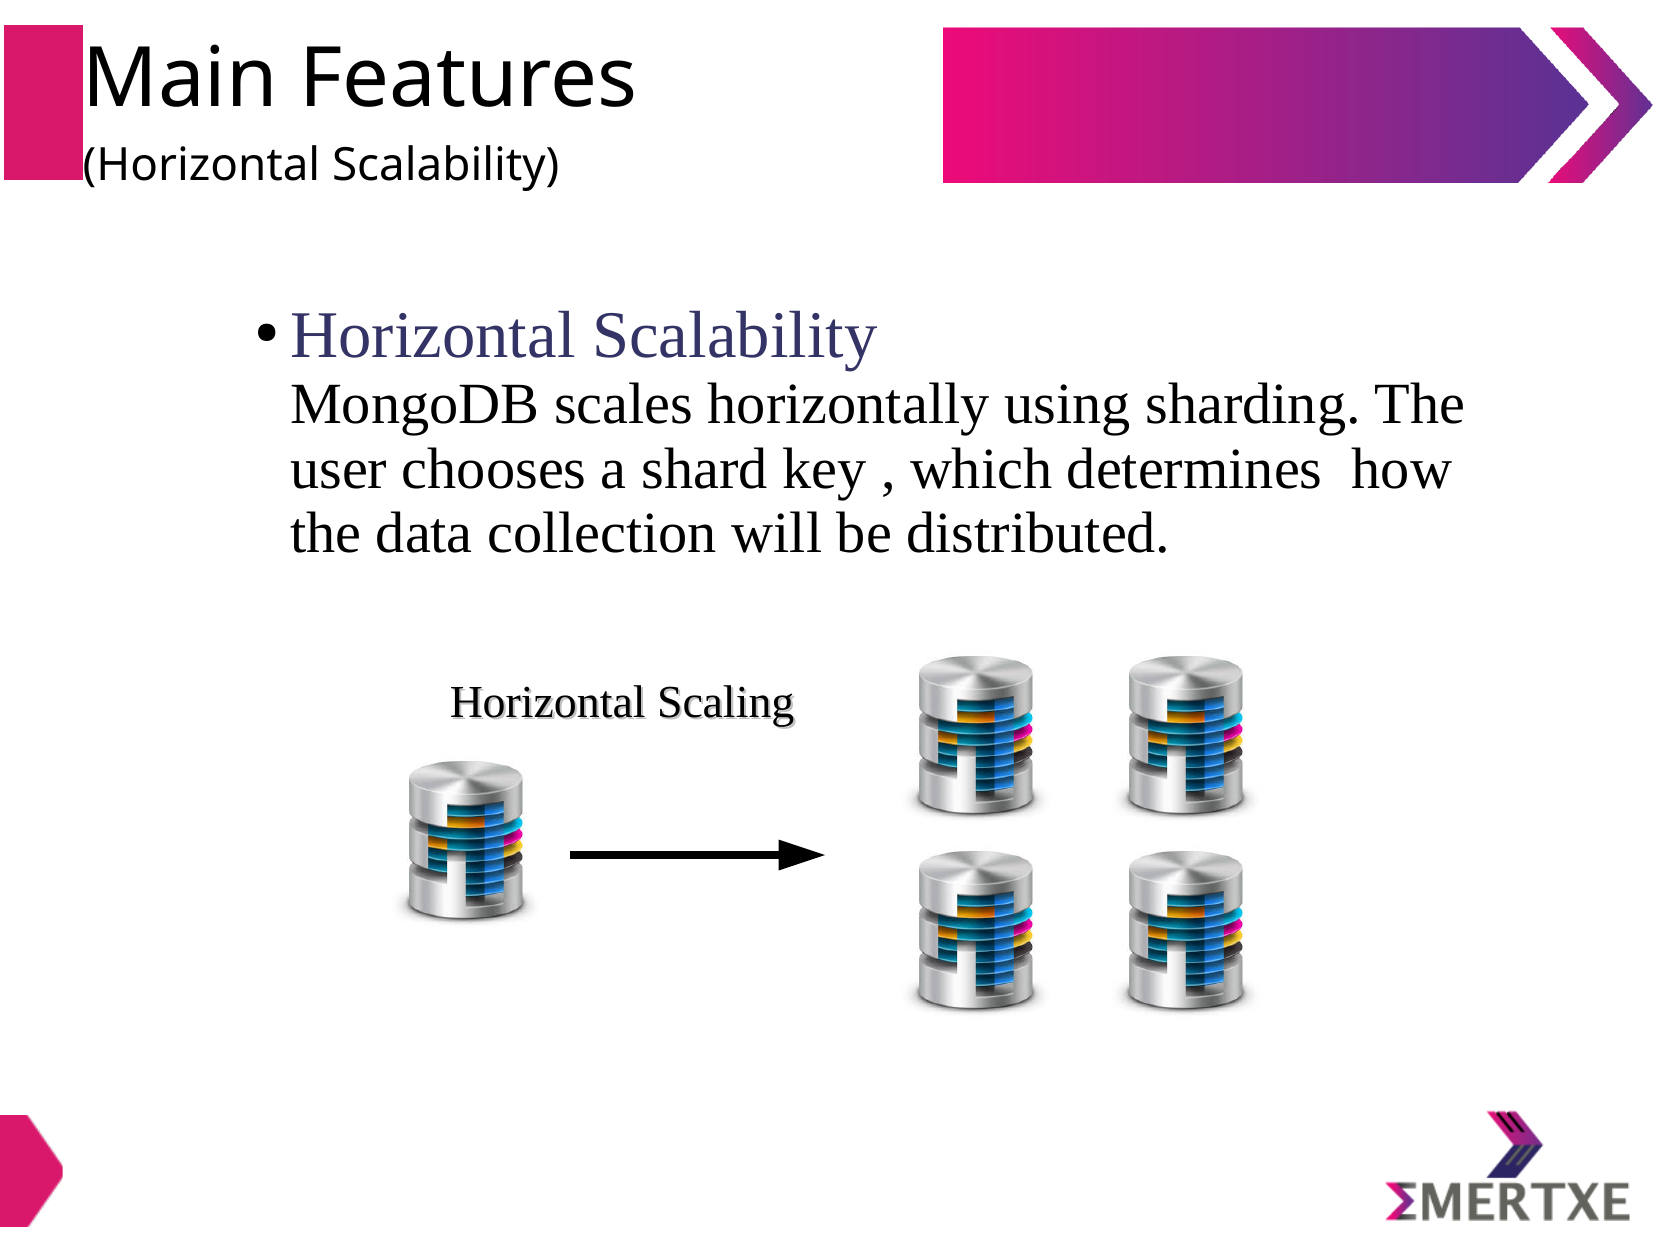

# Main Features (Horizontal Scalability)
Horizontal Scalability
MongoDB scales horizontally using sharding. The user chooses a shard key , which determines how the data collection will be distributed.
Horizontal Scaling